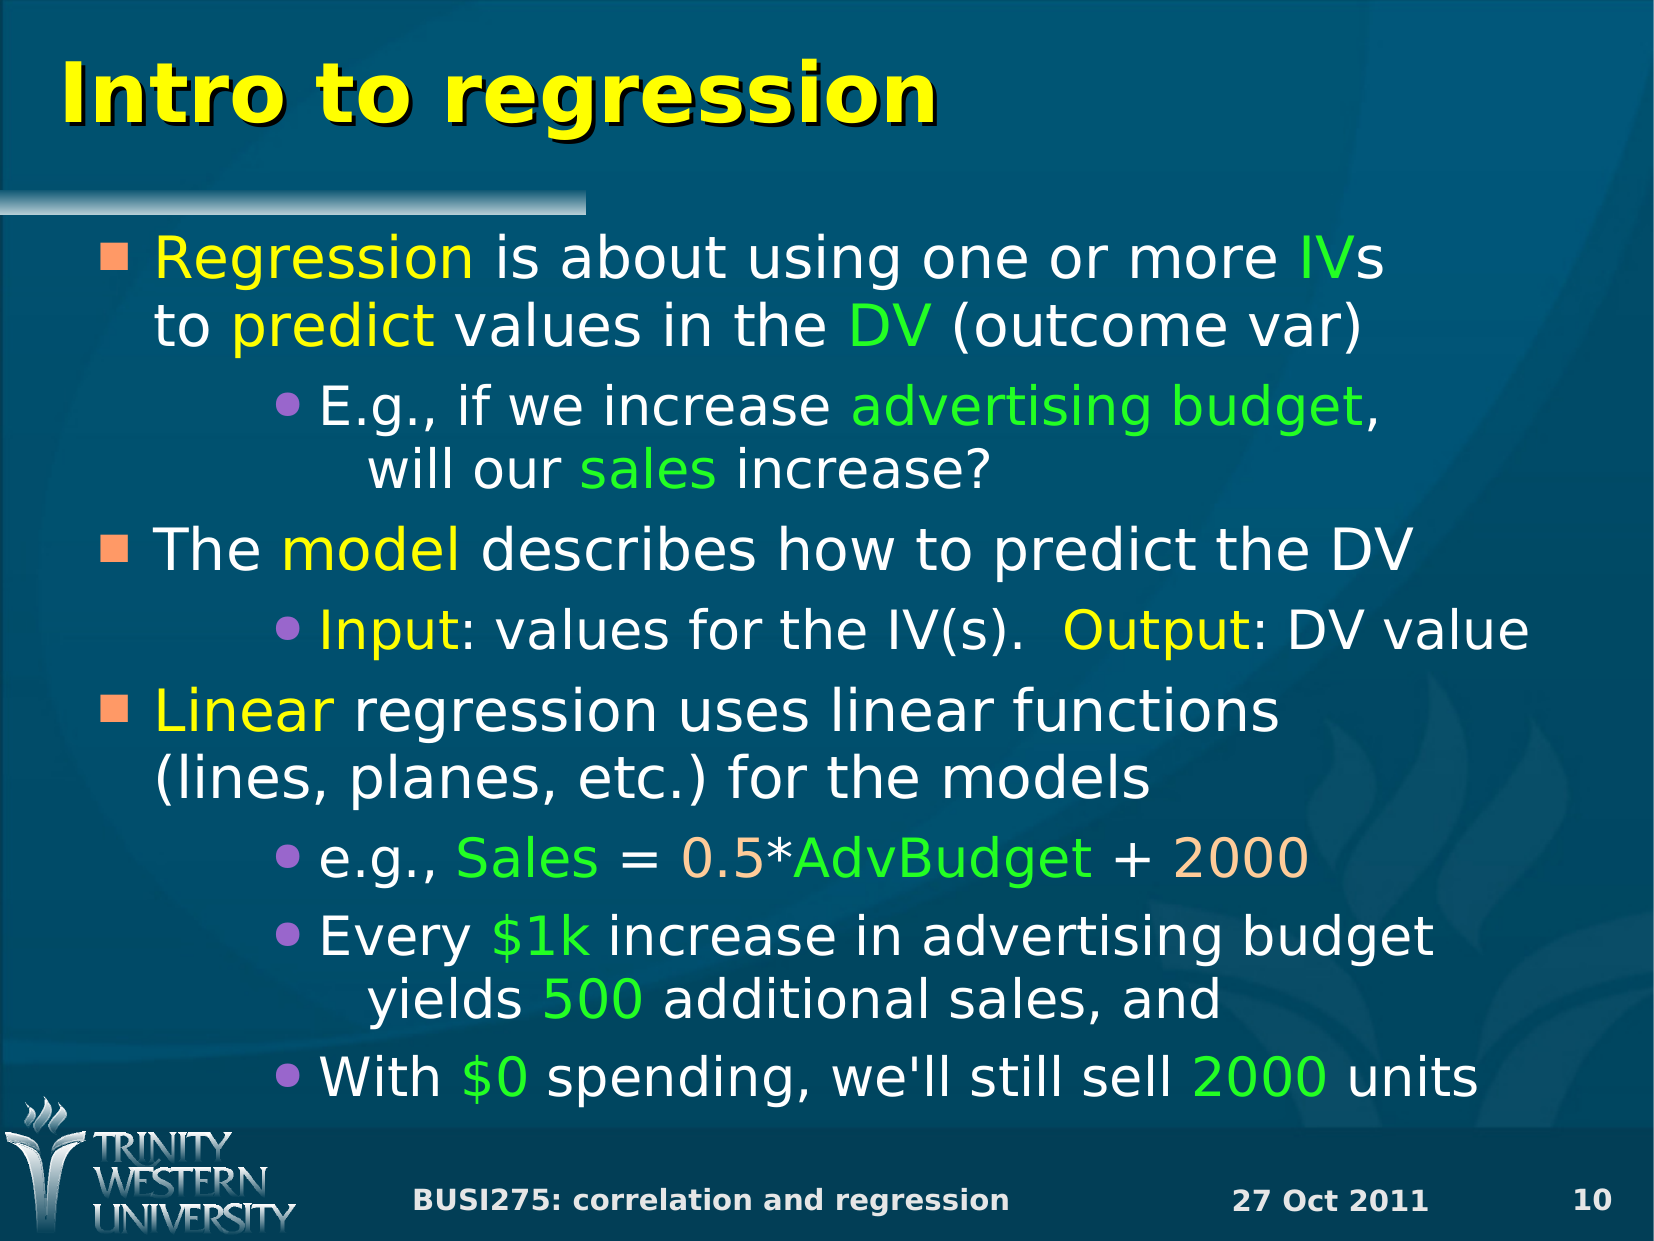

# Intro to regression
Regression is about using one or more IVs
to predict values in the DV (outcome var)
E.g., if we increase advertising budget,
will our sales increase?
The model describes how to predict the DV
Input: values for the IV(s). Output: DV value
Linear regression uses linear functions
(lines, planes, etc.) for the models
e.g., Sales = 0.5*AdvBudget + 2000
Every $1k increase in advertising budget yields 500 additional sales, and
With $0 spending, we'll still sell 2000 units
BUSI275: correlation and regression
27 Oct 2011
10